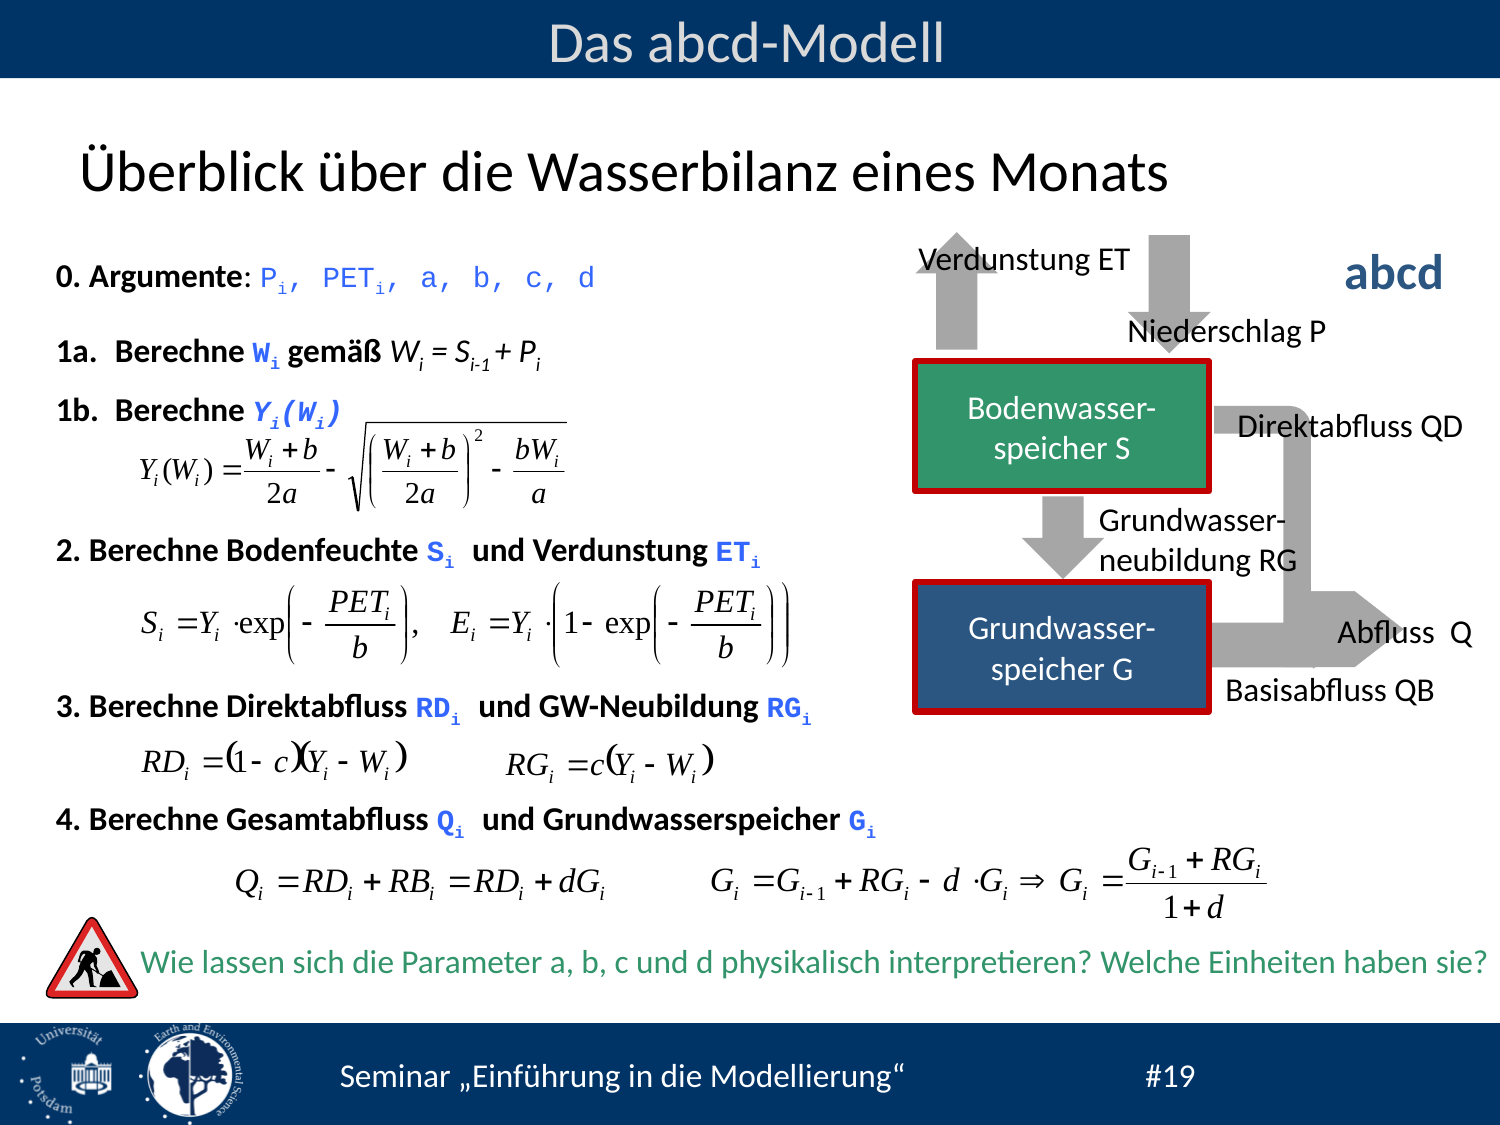

Das abcd-Modell
Überblick über die Wasserbilanz eines Monats
Verdunstung ET
abcd
Niederschlag P
Bodenwasser-
speicher S
Direktabfluss QD
Grundwasser-
neubildung RG
Grundwasser-
speicher G
Abfluss Q
Basisabfluss QB
0. Argumente: Pi, PETi, a, b, c, d
1a.	Berechne Wi gemäß Wi = Si-1 + Pi
1b.	Berechne Yi(Wi)
2. Berechne Bodenfeuchte Si und Verdunstung ETi
3. Berechne Direktabfluss RDi und GW-Neubildung RGi
4. Berechne Gesamtabfluss Qi und Grundwasserspeicher Gi
Wie lassen sich die Parameter a, b, c und d physikalisch interpretieren? Welche Einheiten haben sie?